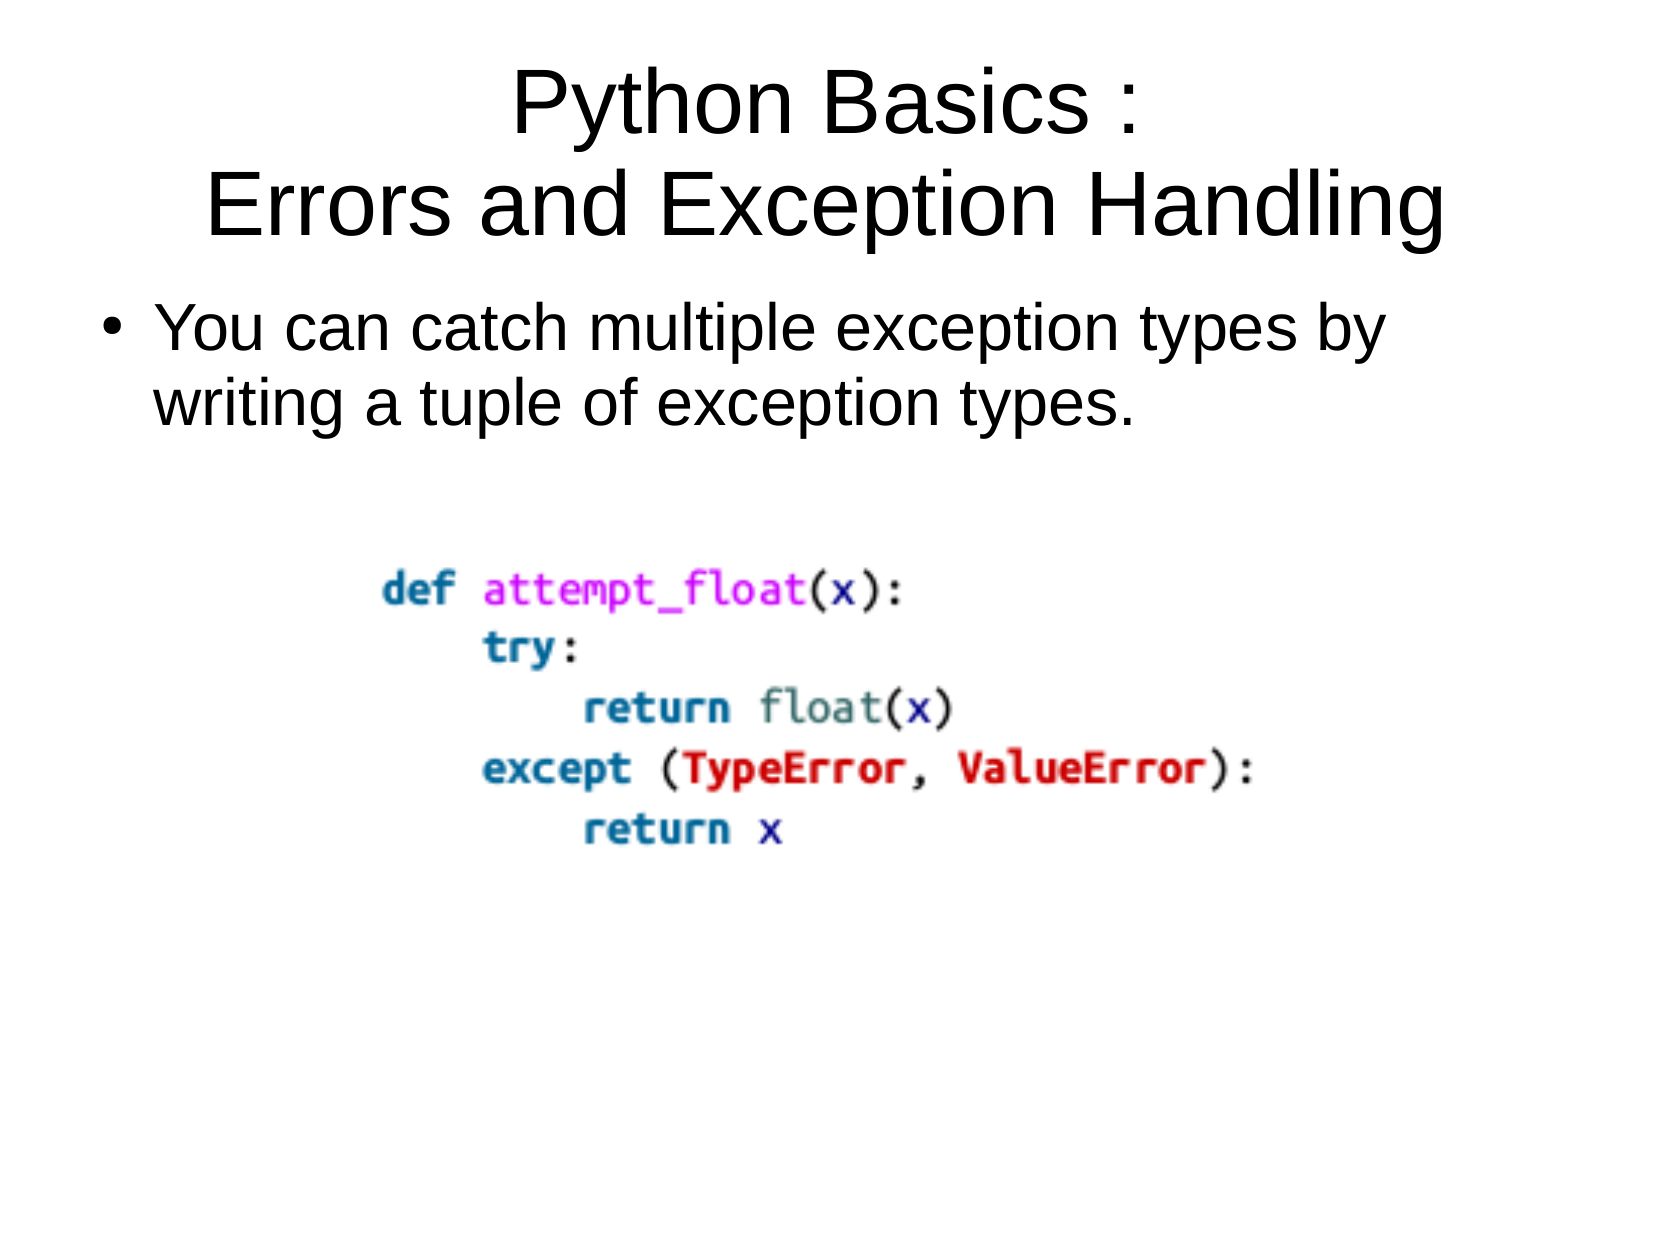

# Python Basics : Errors and Exception Handling
You can catch multiple exception types by writing a tuple of exception types.